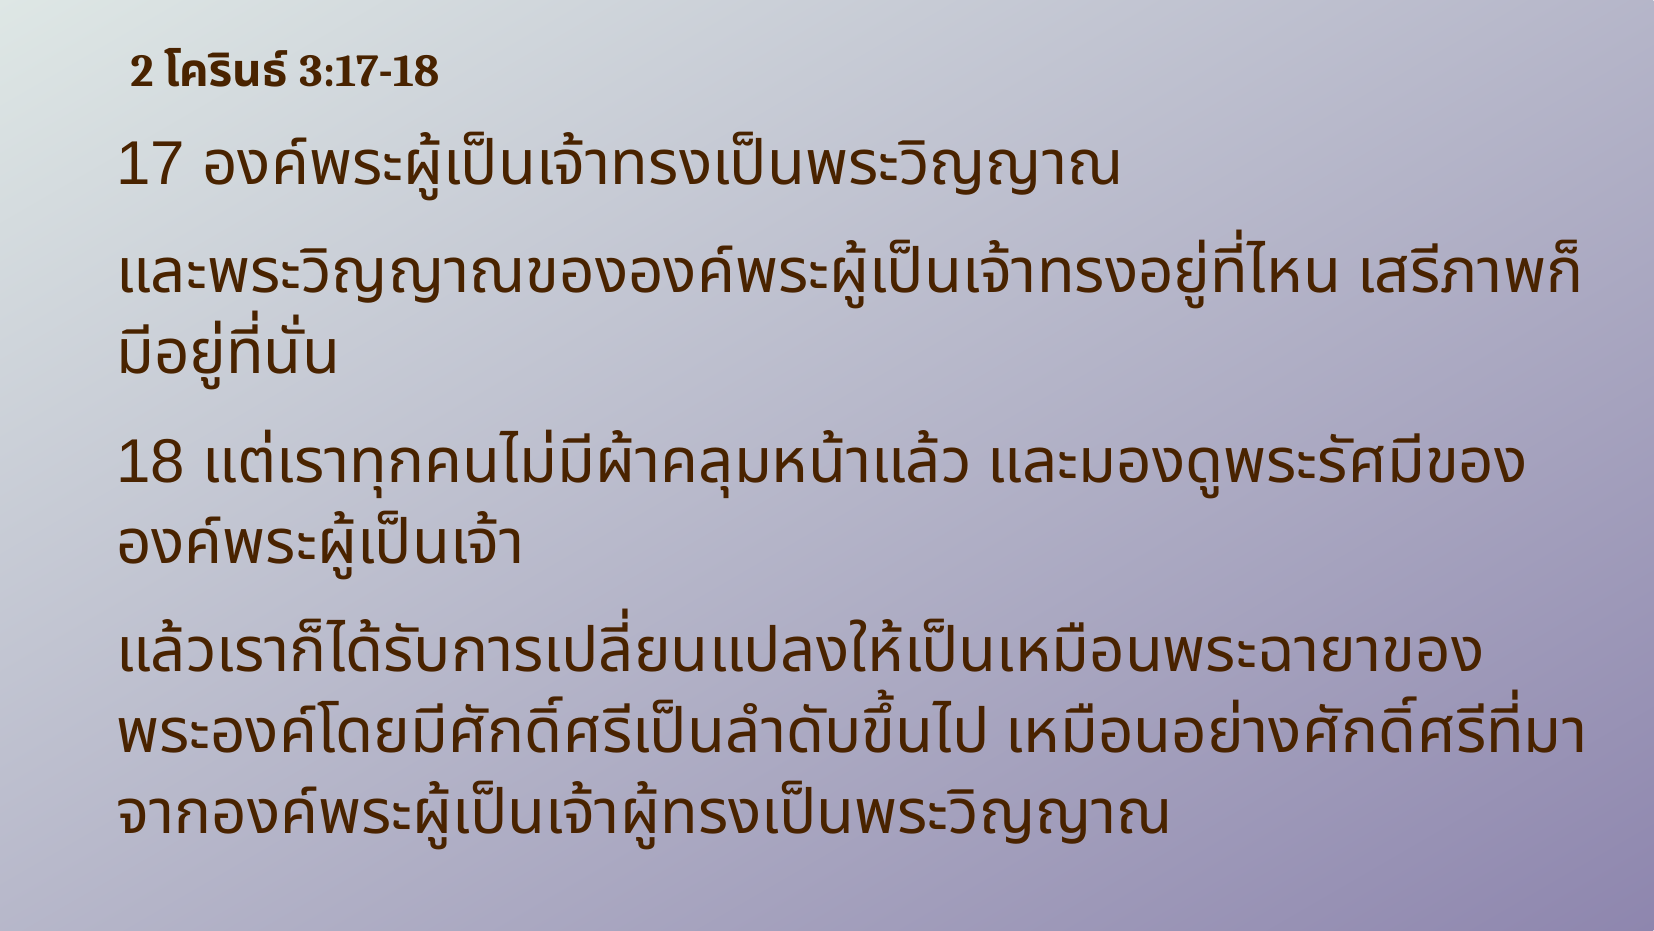

# 2 โครินธ์ 3:17-18
17 องค์พระผู้เป็นเจ้าทรงเป็นพระวิญญาณ
และพระวิญญาณขององค์พระผู้เป็นเจ้าทรงอยู่ที่ไหน เสรีภาพก็มีอยู่ที่นั่น
18 แต่เราทุกคนไม่มีผ้าคลุมหน้าแล้ว และมองดูพระรัศมีขององค์พระผู้เป็นเจ้า
แล้วเราก็ได้รับการเปลี่ยนแปลงให้เป็นเหมือนพระฉายาของพระองค์โดยมีศักดิ์ศรีเป็นลำดับขึ้นไป เหมือนอย่างศักดิ์ศรีที่มาจากองค์พระผู้เป็นเจ้าผู้ทรงเป็นพระวิญญาณ